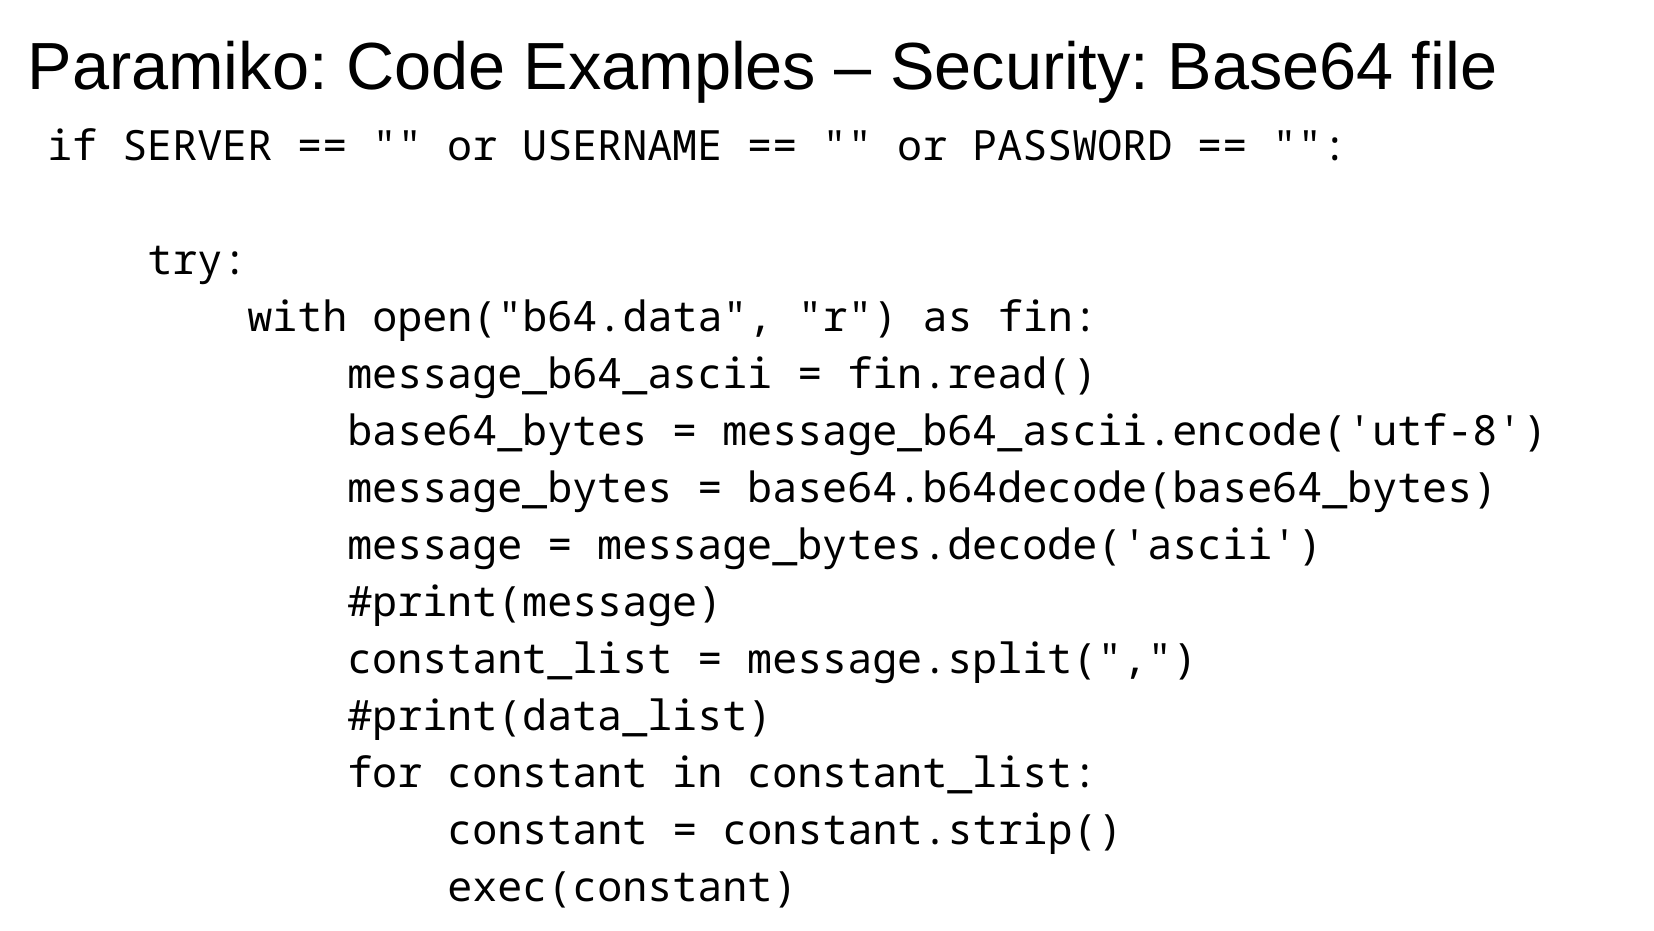

# Paramiko: Code Examples – Security: Base64 file
if SERVER == "" or USERNAME == "" or PASSWORD == "":
 try:
 with open("b64.data", "r") as fin:
 message_b64_ascii = fin.read()
 base64_bytes = message_b64_ascii.encode('utf-8')
 message_bytes = base64.b64decode(base64_bytes)
 message = message_bytes.decode('ascii')
 #print(message)
 constant_list = message.split(",")
 #print(data_list)
 for constant in constant_list:
 constant = constant.strip()
 exec(constant)